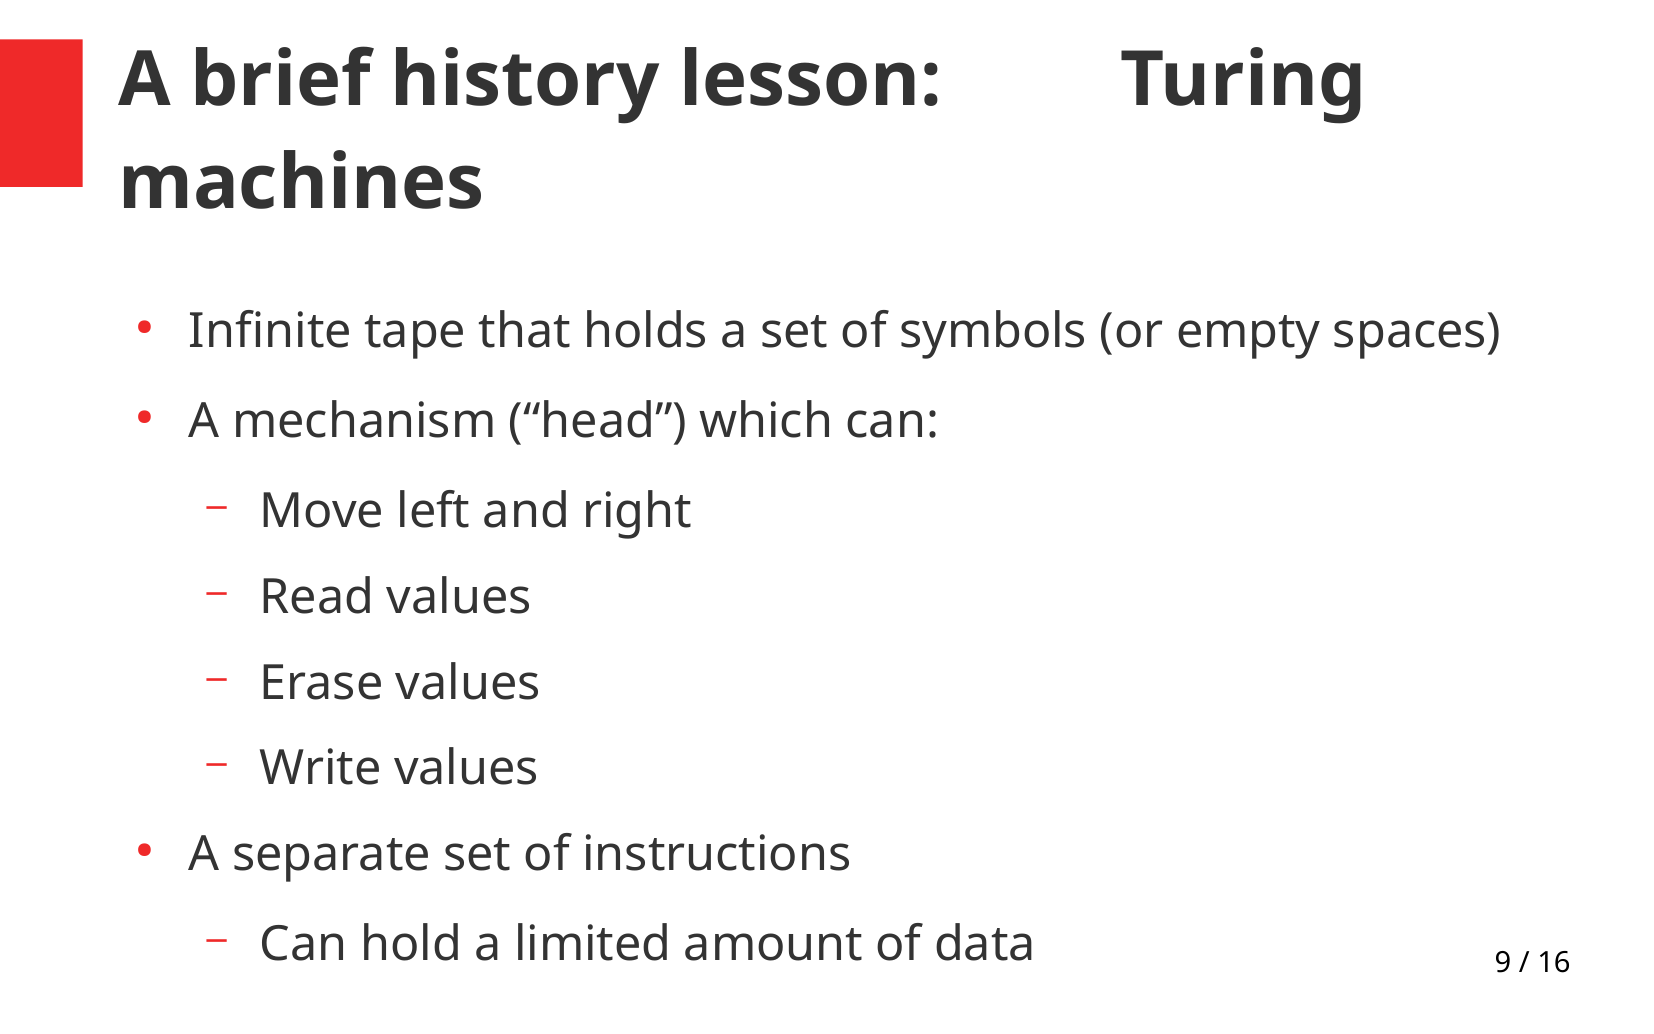

# A brief history lesson: Turing machines
Infinite tape that holds a set of symbols (or empty spaces)
A mechanism (“head”) which can:
Move left and right
Read values
Erase values
Write values
A separate set of instructions
Can hold a limited amount of data
9